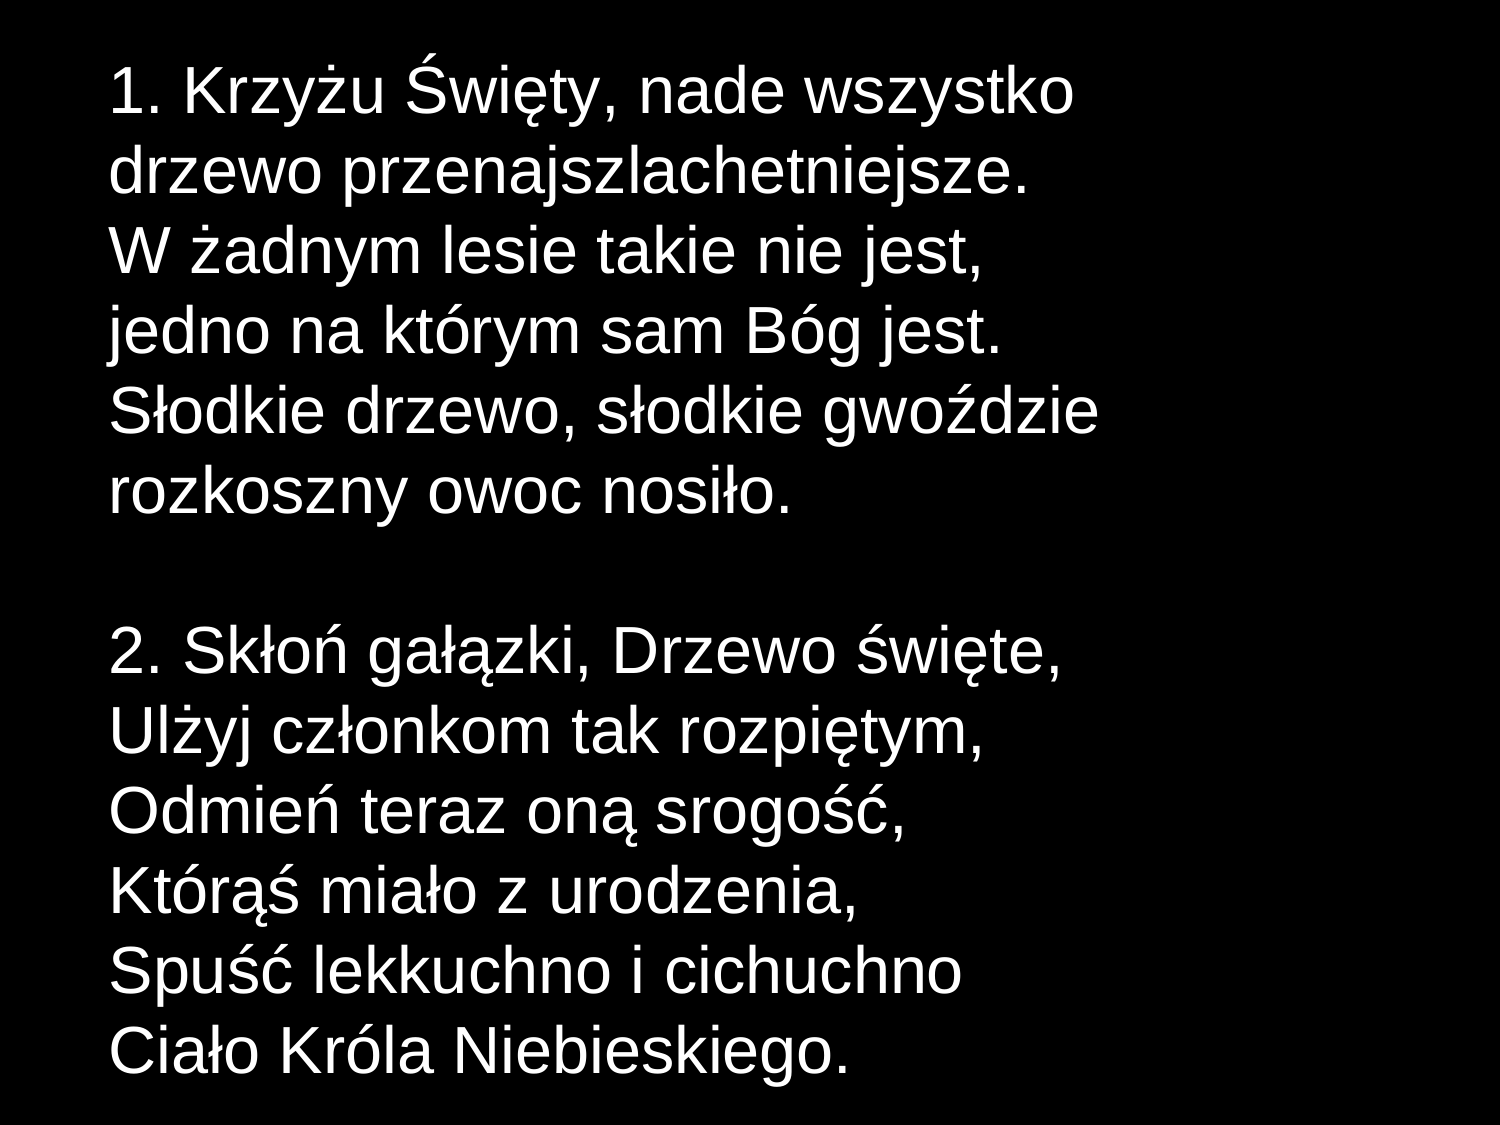

1. Krzyżu Święty, nade wszystko
drzewo przenajszlachetniejsze.
W żadnym lesie takie nie jest,
jedno na którym sam Bóg jest.
Słodkie drzewo, słodkie gwoździe
rozkoszny owoc nosiło.
2. Skłoń gałązki, Drzewo święte,
Ulżyj członkom tak rozpiętym,
Odmień teraz oną srogość,
Którąś miało z urodzenia,
Spuść lekkuchno i cichuchno
Ciało Króla Niebieskiego.